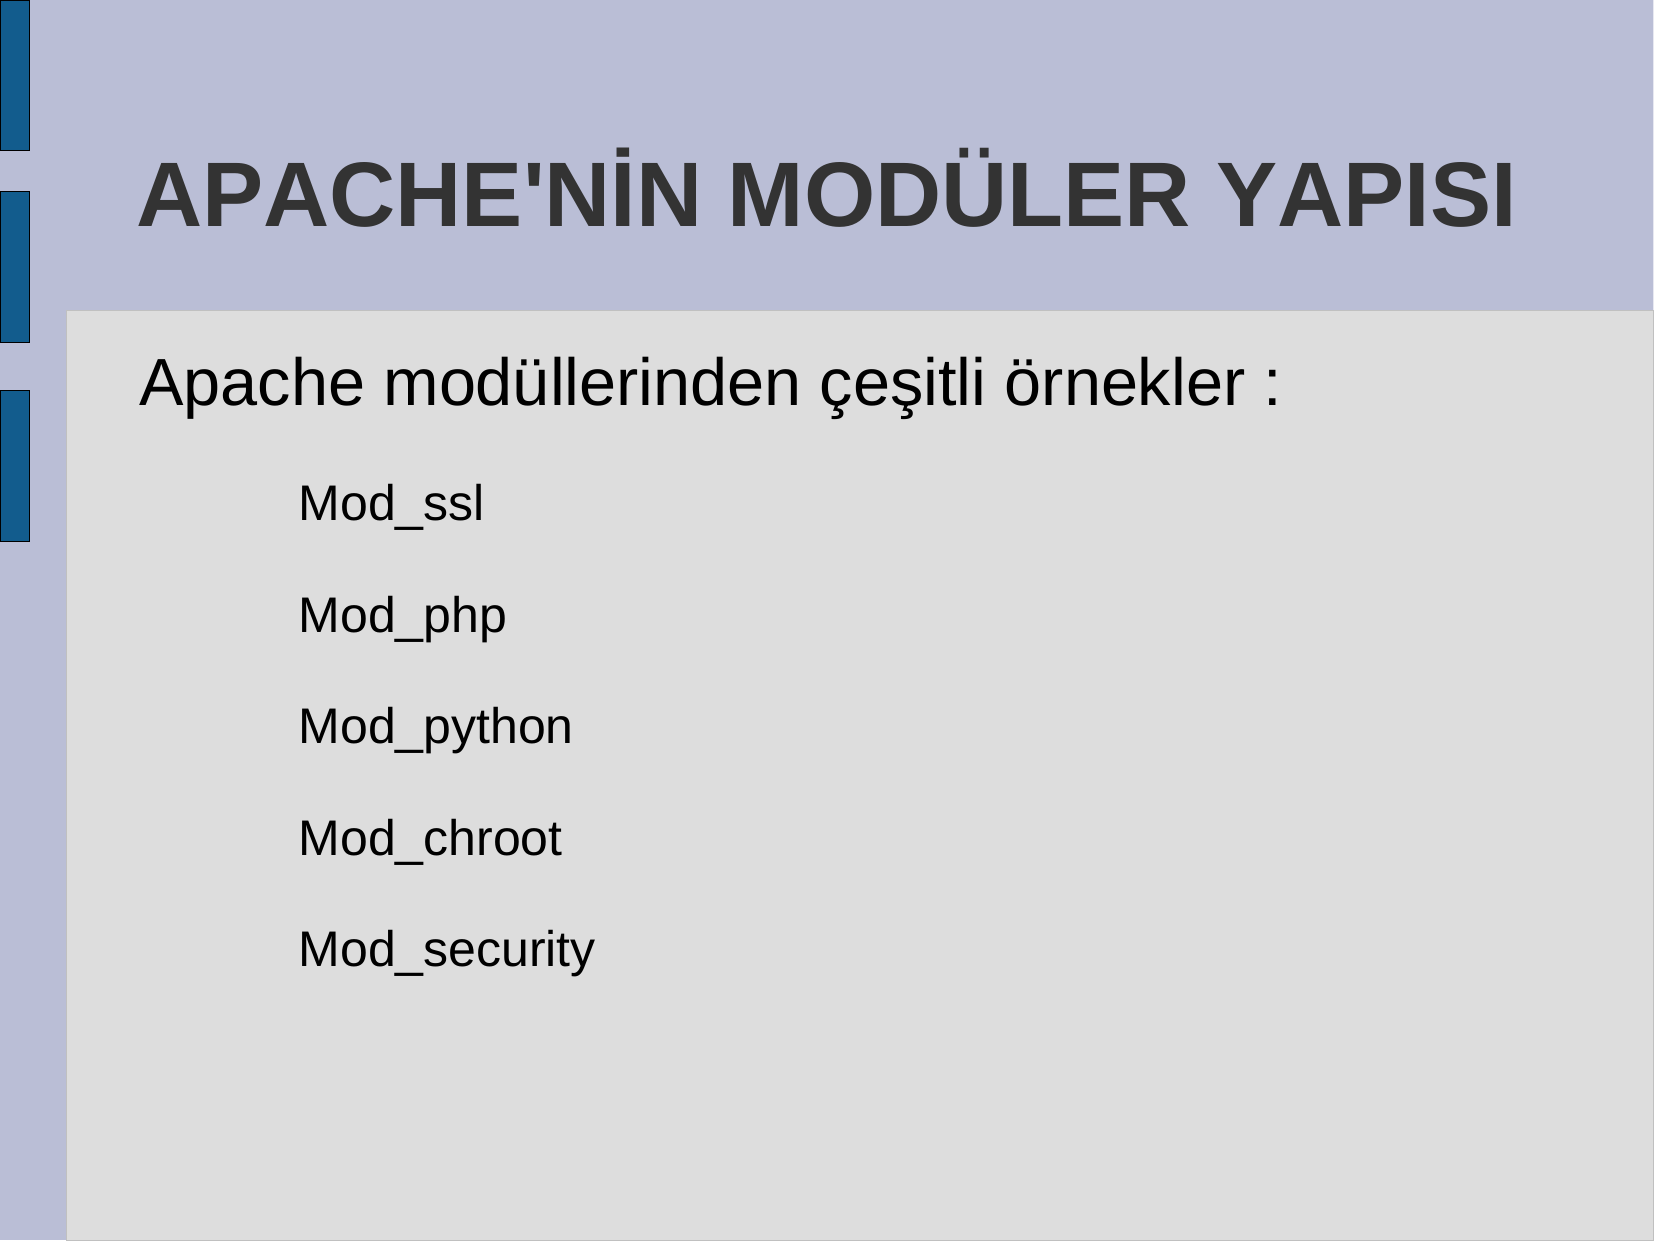

# APACHE'NİN MODÜLER YAPISI
Apache modüllerinden çeşitli örnekler :
Mod_ssl
Mod_php
Mod_python
Mod_chroot
Mod_security